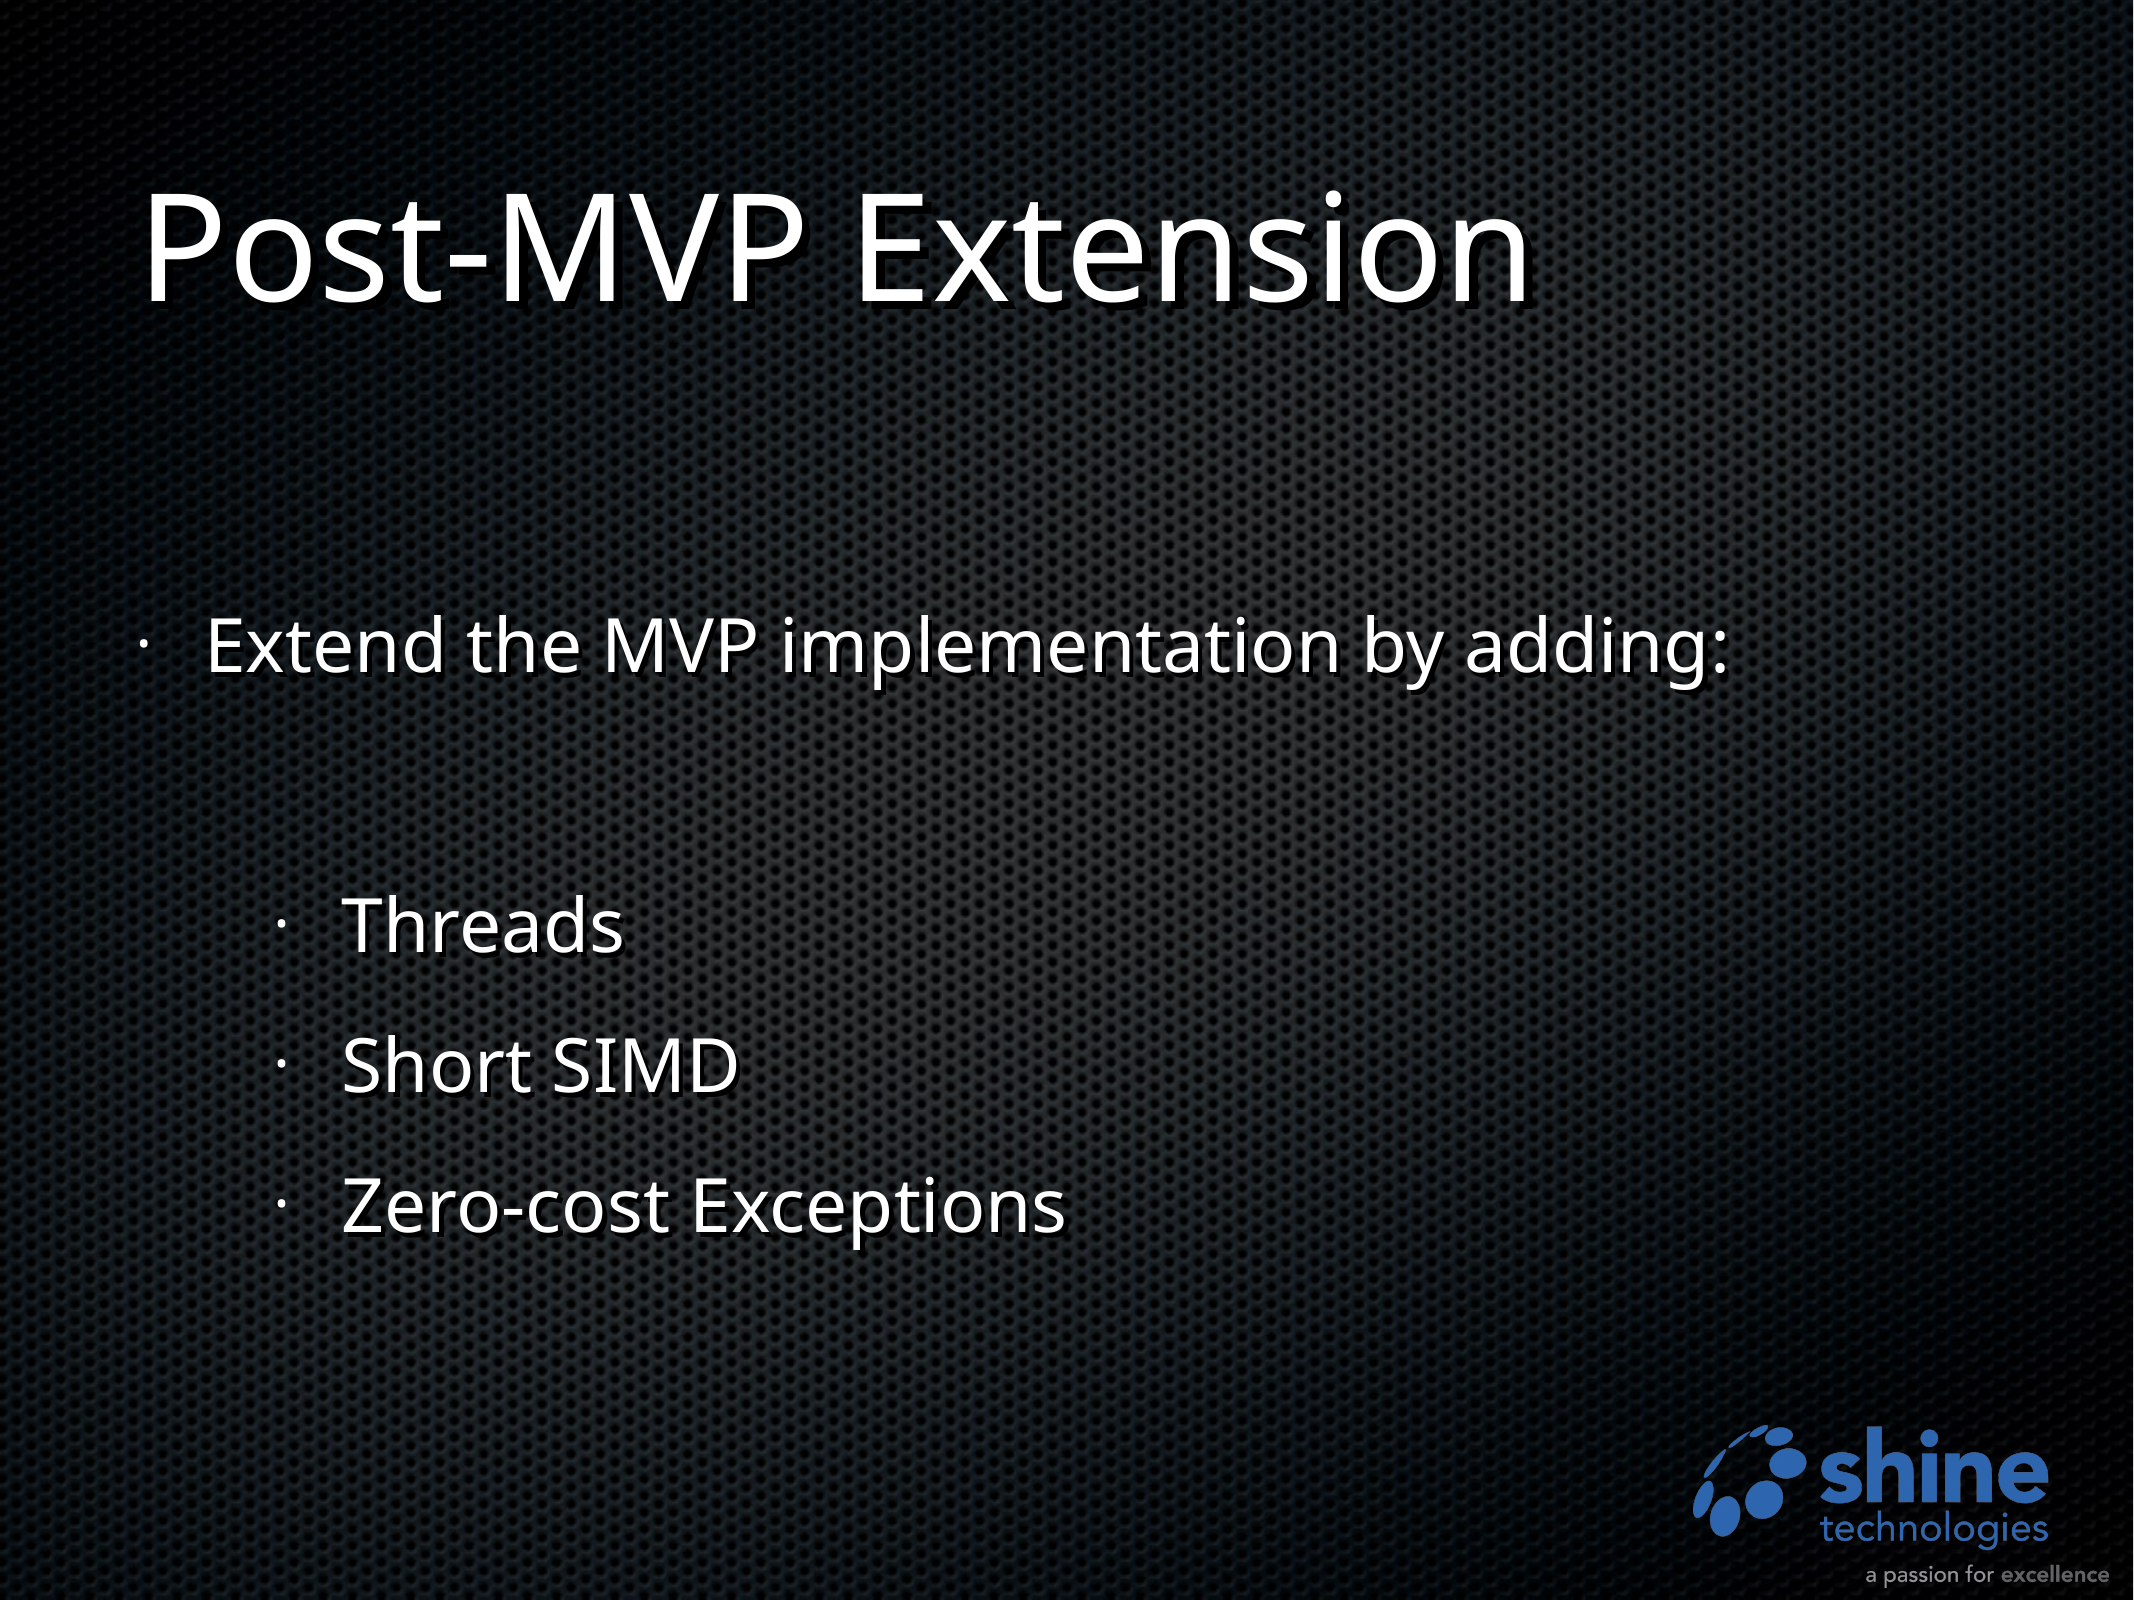

# Post-MVP Extension
Extend the MVP implementation by adding:
Threads
Short SIMD
Zero-cost Exceptions